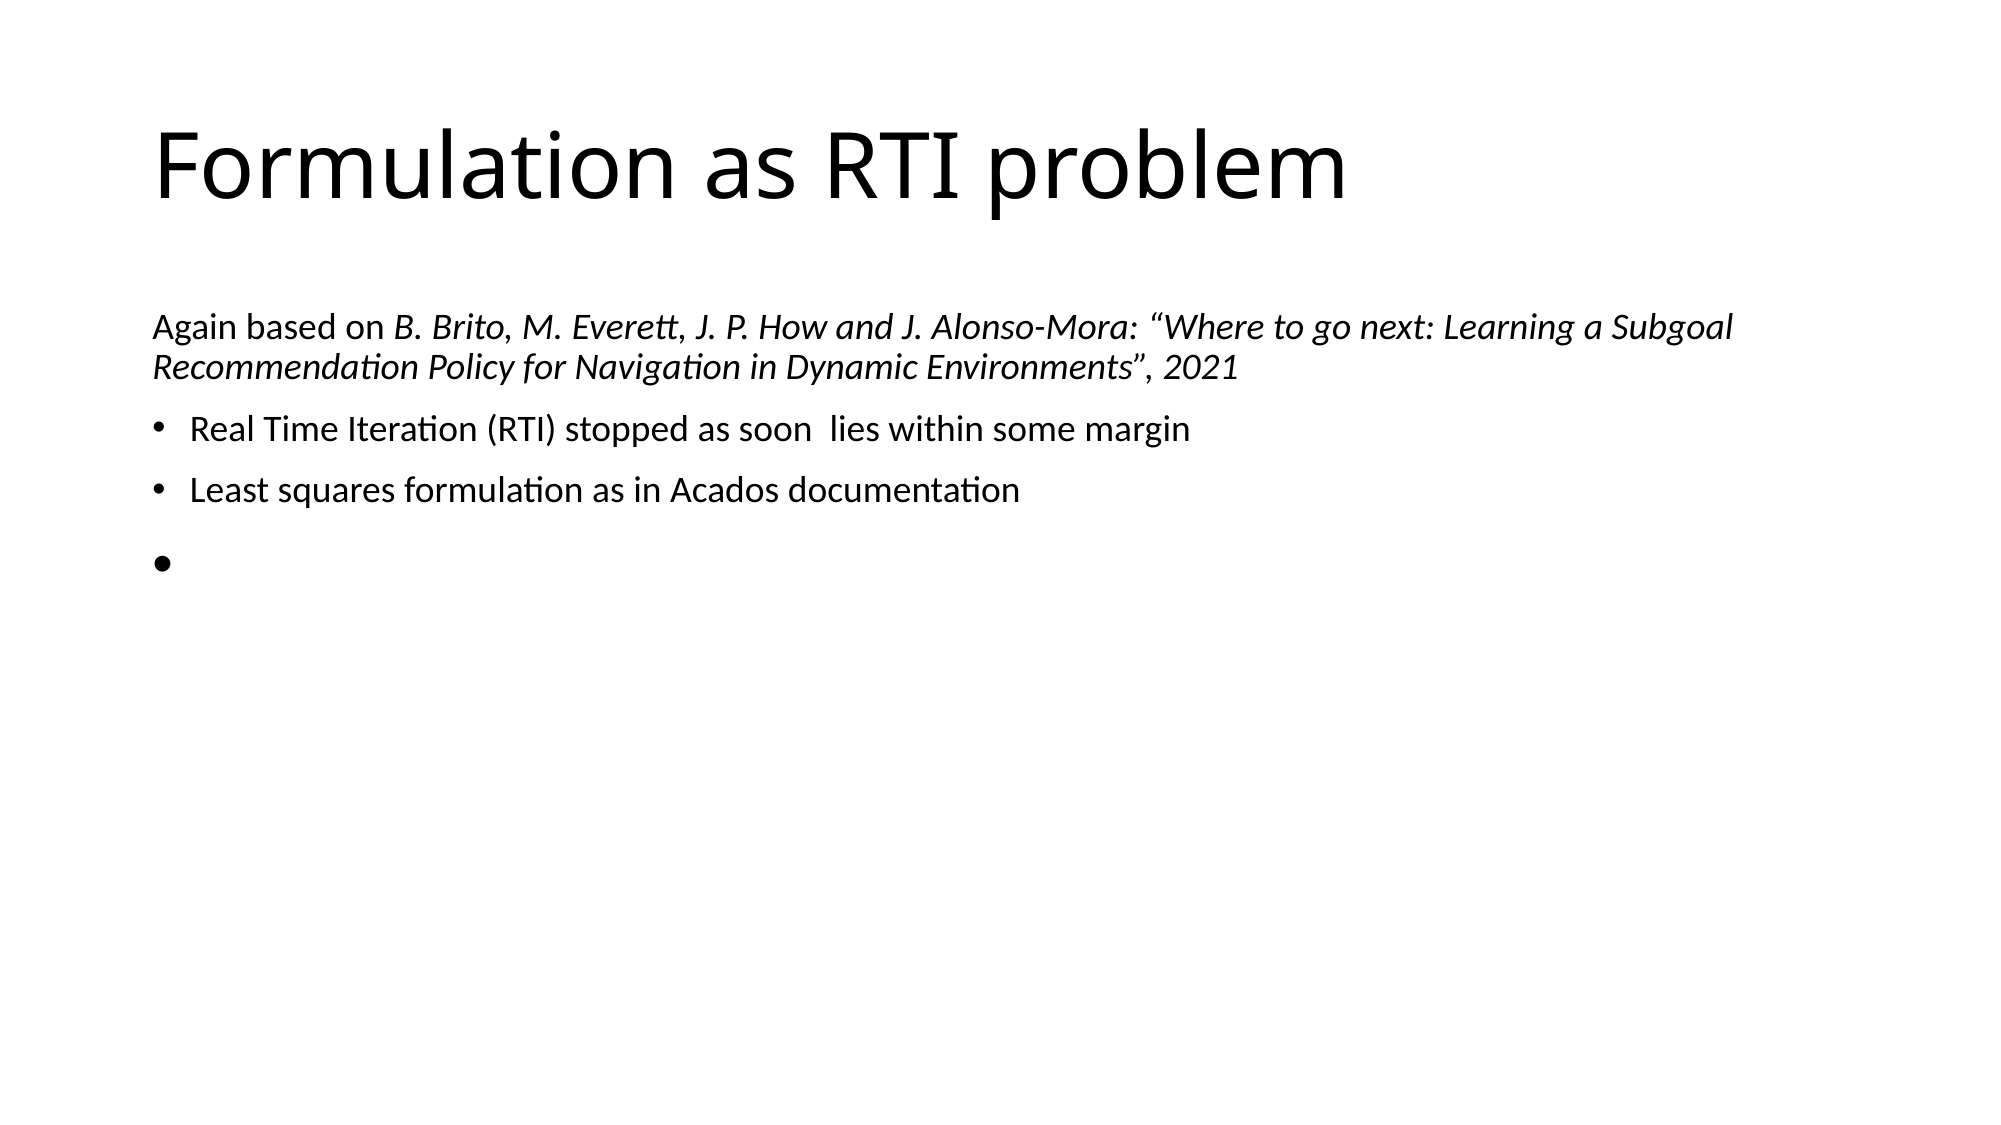

# Formulation as RTI problem
Again based on B. Brito, M. Everett, J. P. How and J. Alonso-Mora: “Where to go next: Learning a Subgoal Recommendation Policy for Navigation in Dynamic Environments”, 2021
Real Time Iteration (RTI) stopped as soon lies within some margin
Least squares formulation as in Acados documentation